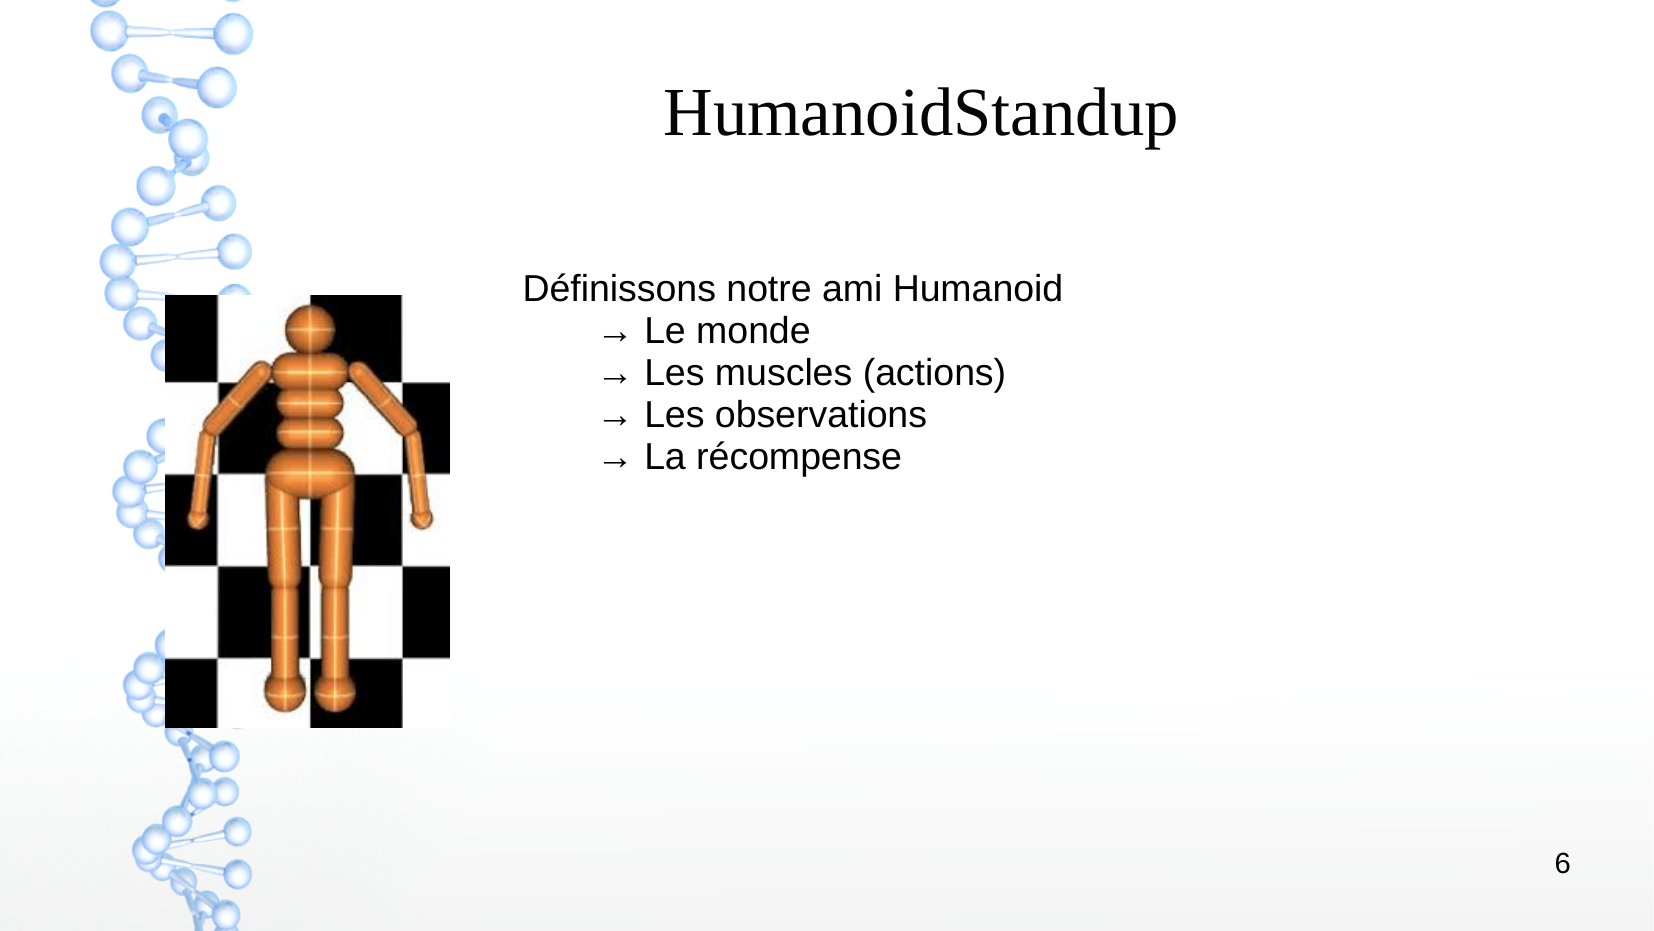

# HumanoidStandup
Définissons notre ami Humanoid
	→ Le monde
	→ Les muscles (actions)
	→ Les observations
	→ La récompense
6